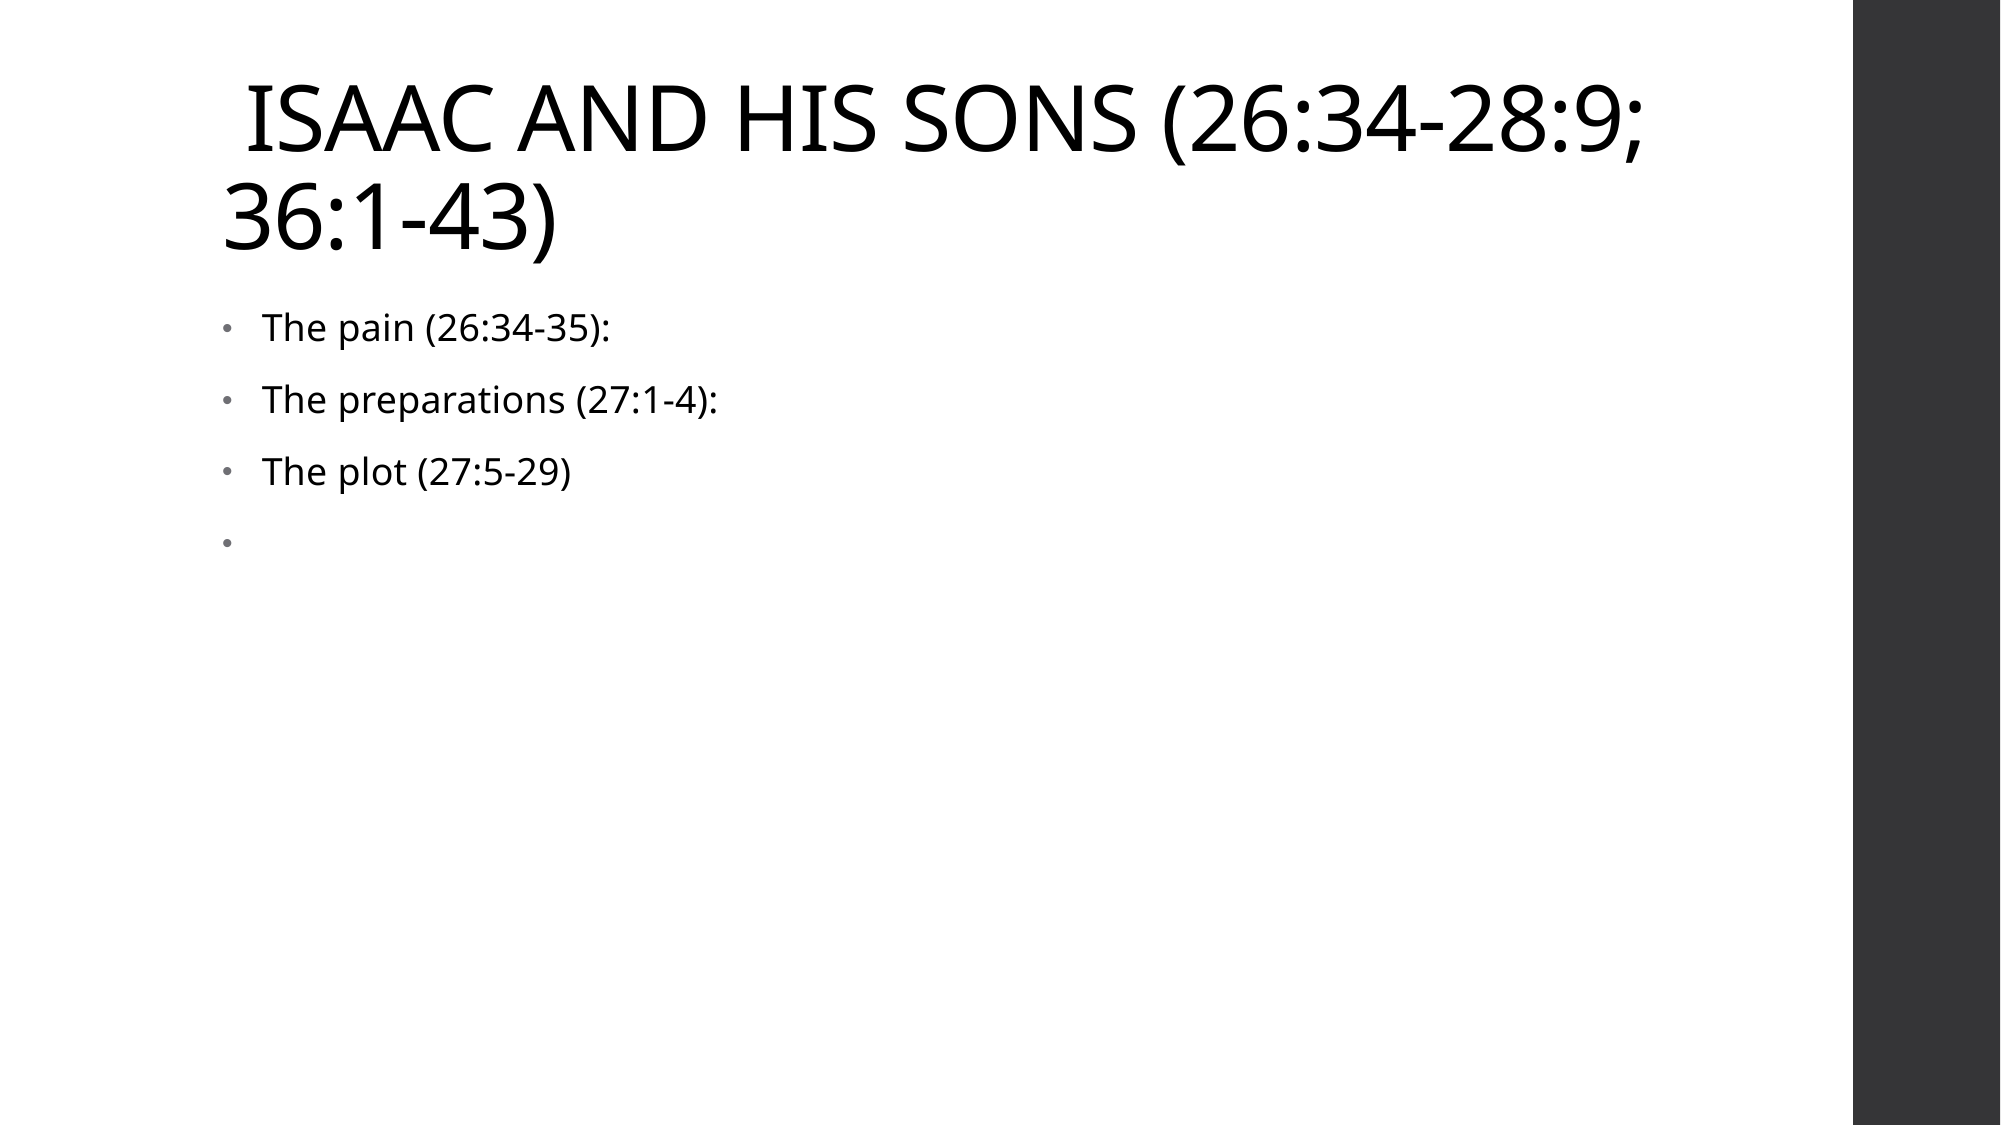

# ISAAC AND HIS SONS (26:34-28:9; 36:1-43)
 The pain (26:34-35):
 The preparations (27:1-4):
 The plot (27:5-29)